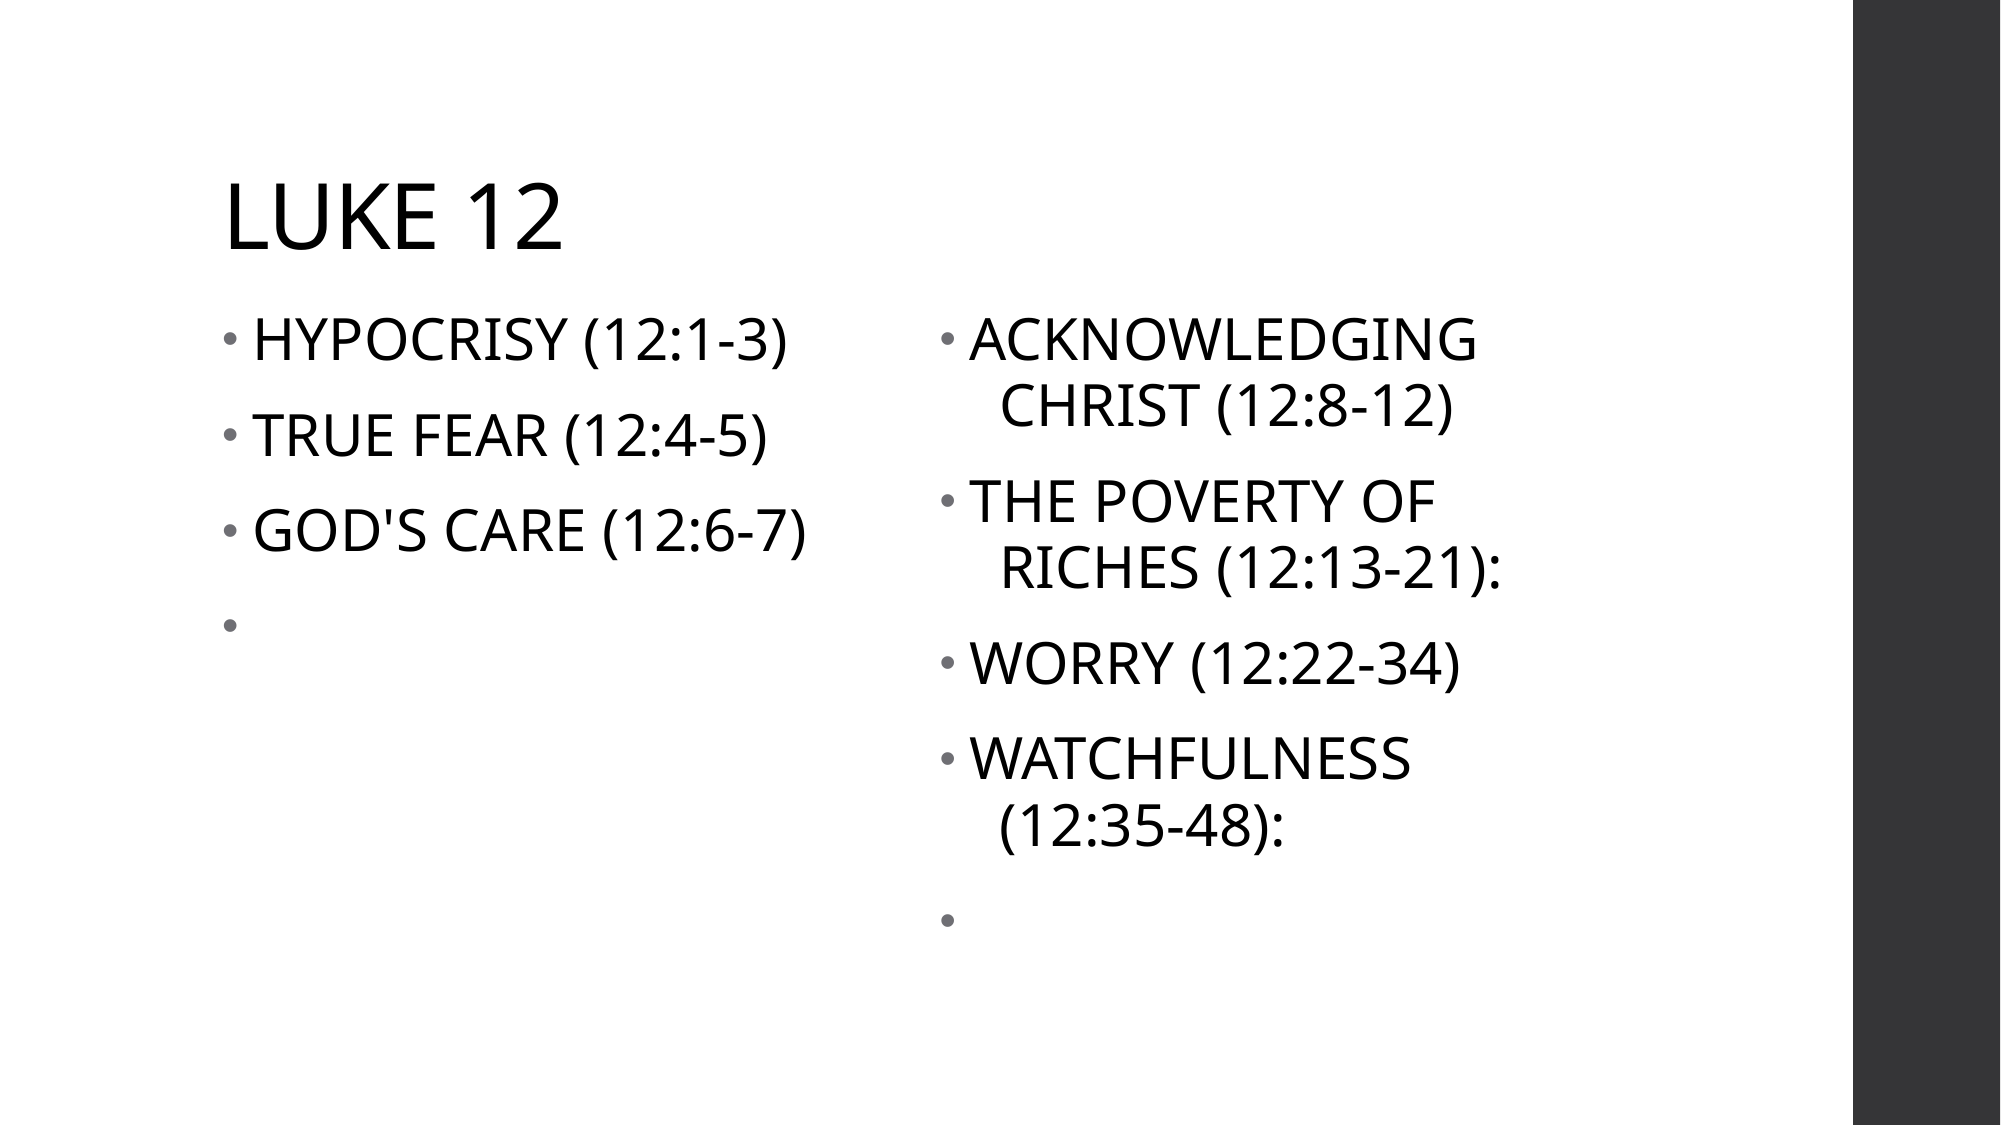

# LUKE 12
HYPOCRISY (12:1-3)
TRUE FEAR (12:4-5)
GOD'S CARE (12:6-7)
ACKNOWLEDGING CHRIST (12:8-12)
THE POVERTY OF RICHES (12:13-21):
WORRY (12:22-34)
WATCHFULNESS (12:35-48):